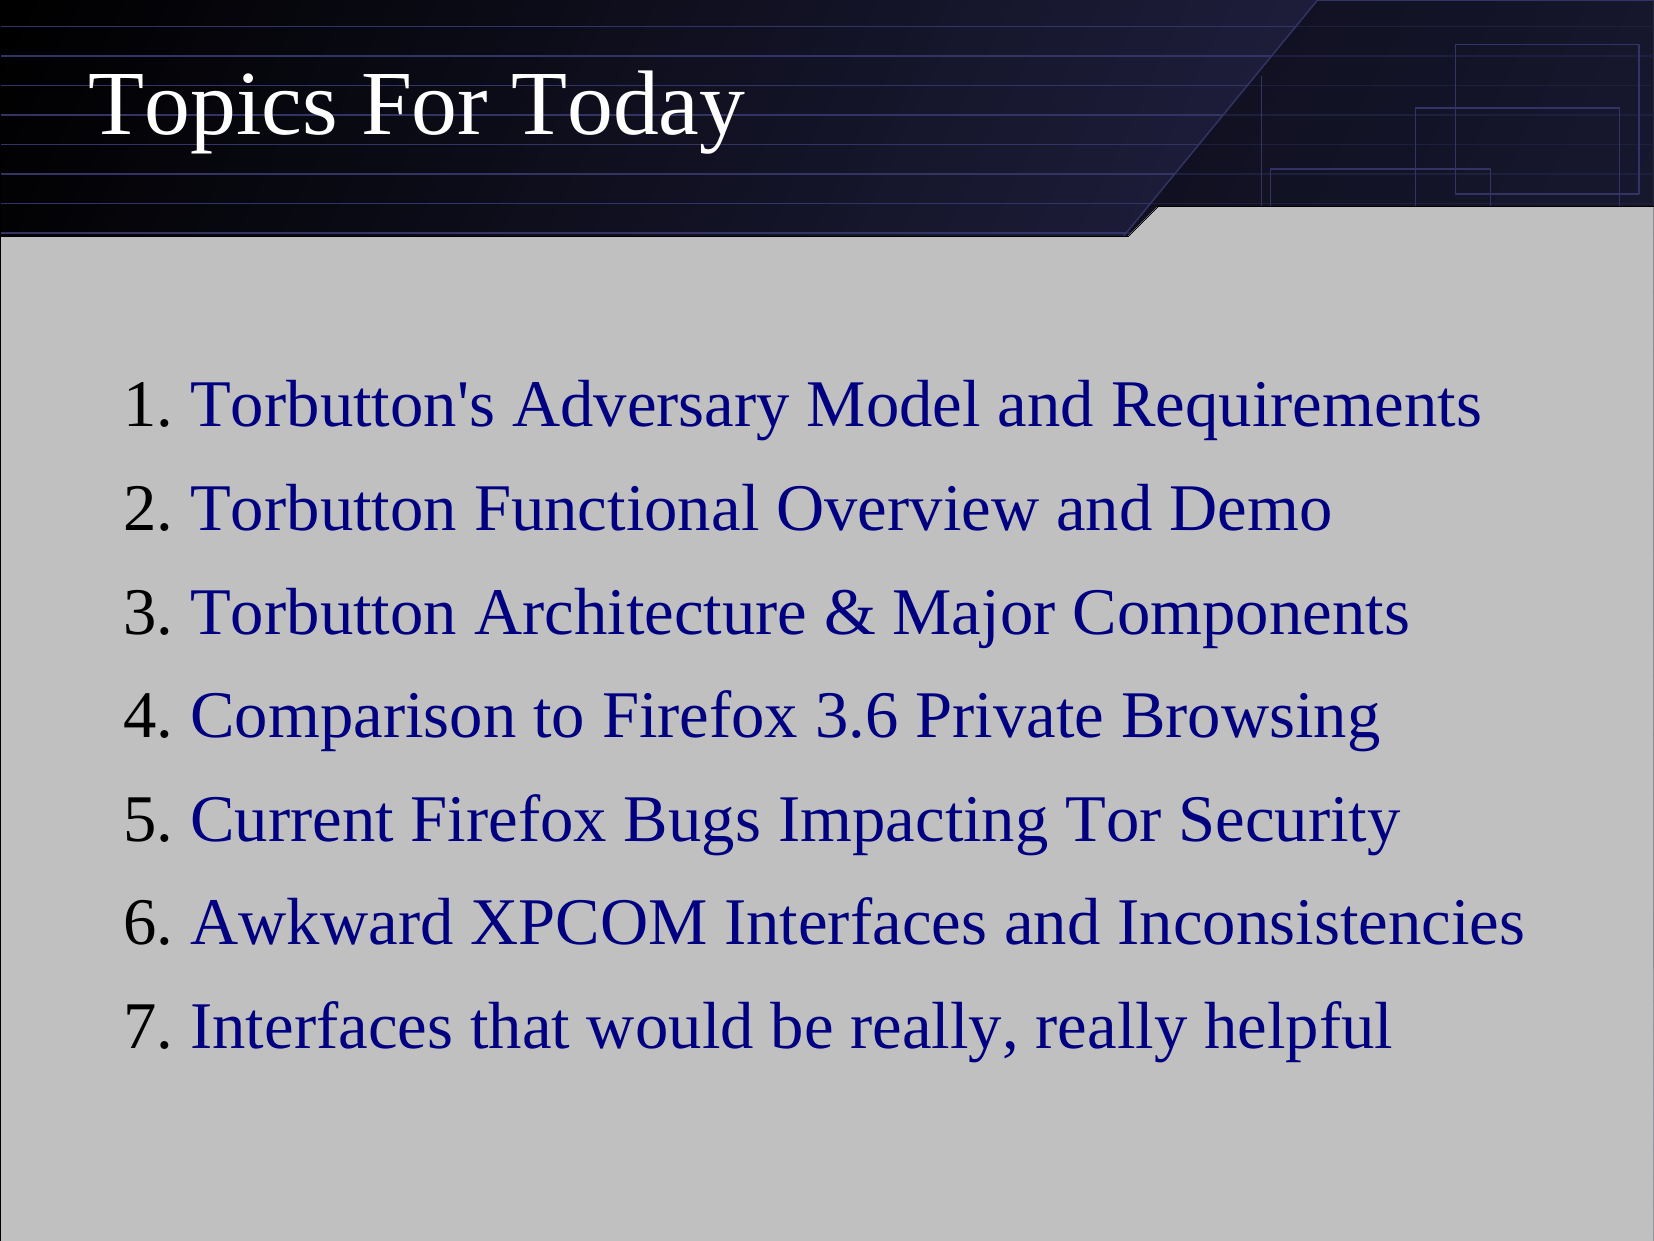

# Topics For Today
Torbutton's Adversary Model and Requirements
Torbutton Functional Overview and Demo
Torbutton Architecture & Major Components
Comparison to Firefox 3.6 Private Browsing
Current Firefox Bugs Impacting Tor Security
Awkward XPCOM Interfaces and Inconsistencies
Interfaces that would be really, really helpful